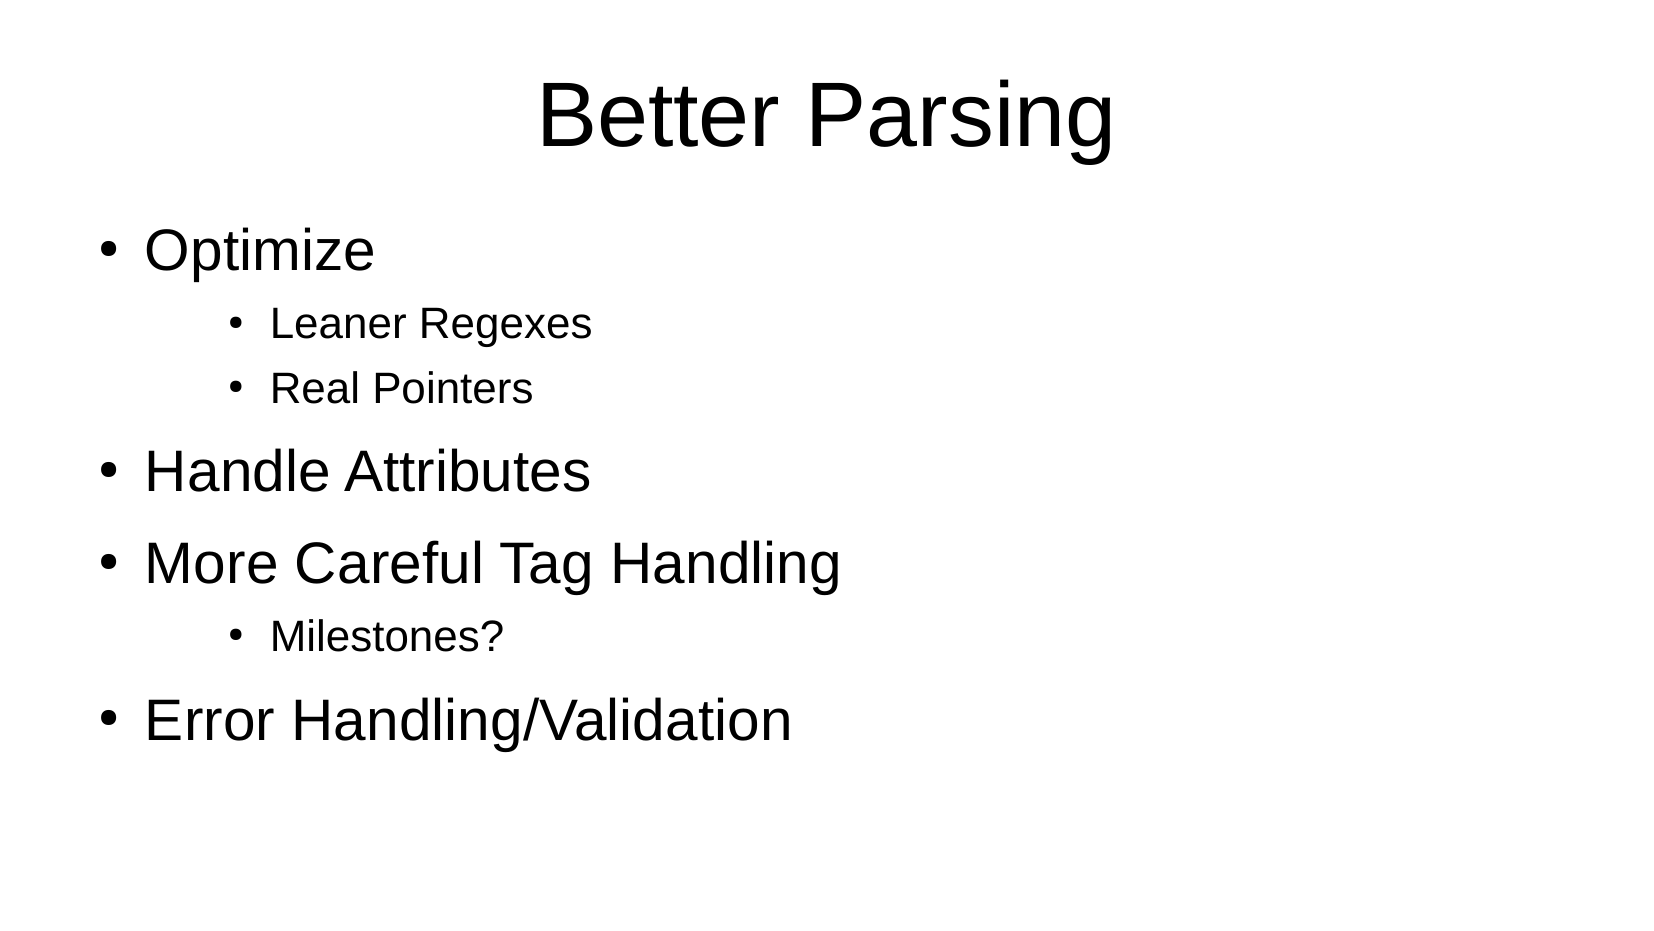

# Better Parsing
Optimize
Leaner Regexes
Real Pointers
Handle Attributes
More Careful Tag Handling
Milestones?
Error Handling/Validation